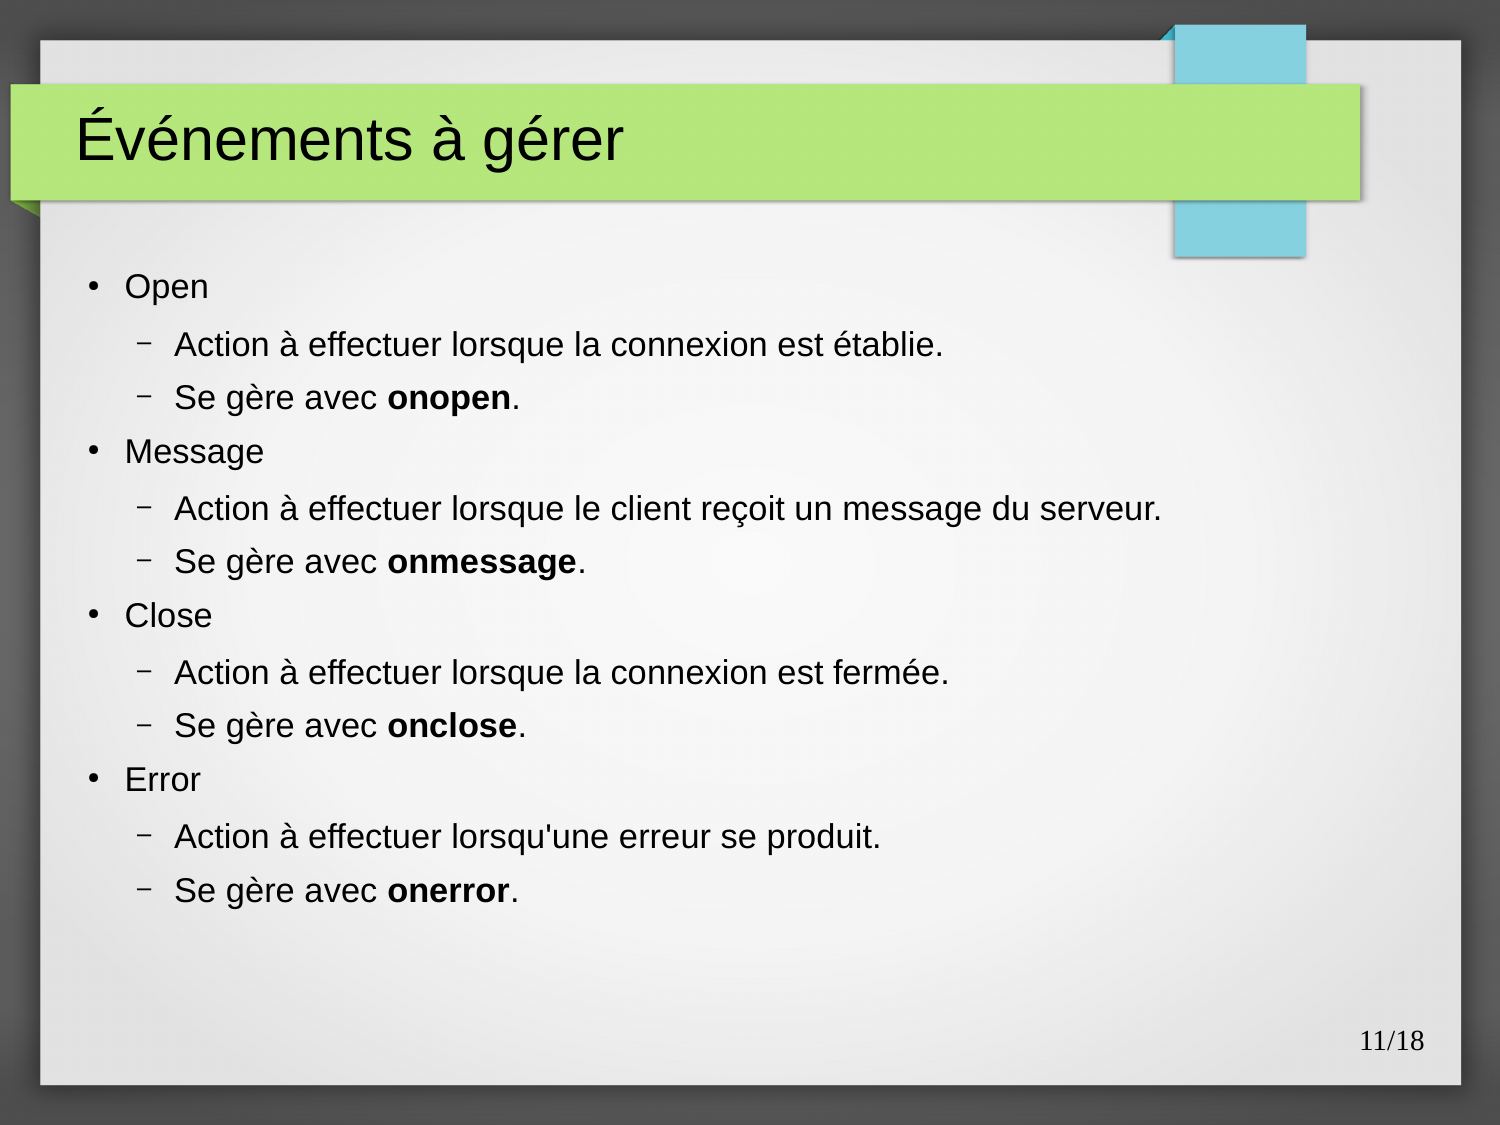

# Événements à gérer
Open
Action à effectuer lorsque la connexion est établie.
Se gère avec onopen.
Message
Action à effectuer lorsque le client reçoit un message du serveur.
Se gère avec onmessage.
Close
Action à effectuer lorsque la connexion est fermée.
Se gère avec onclose.
Error
Action à effectuer lorsqu'une erreur se produit.
Se gère avec onerror.
11